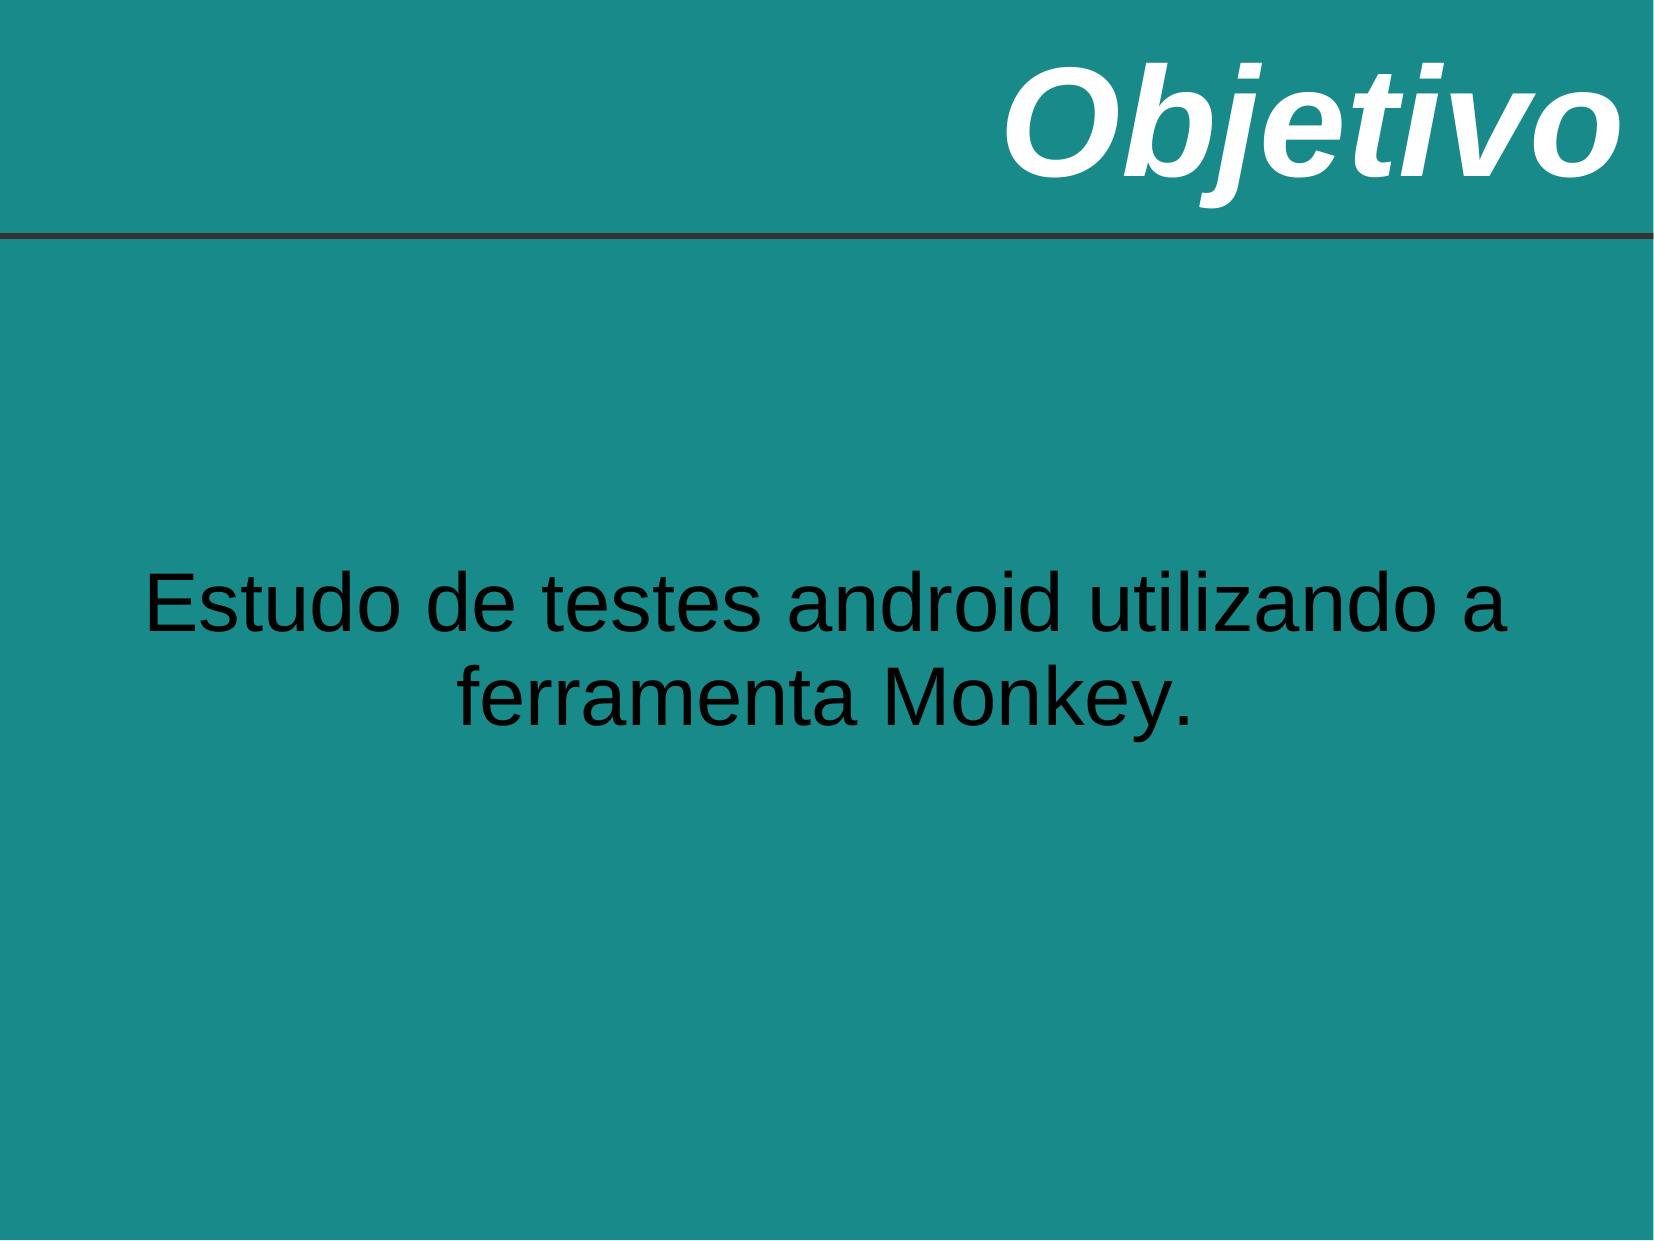

Objetivo
# Estudo de testes android utilizando a ferramenta Monkey.